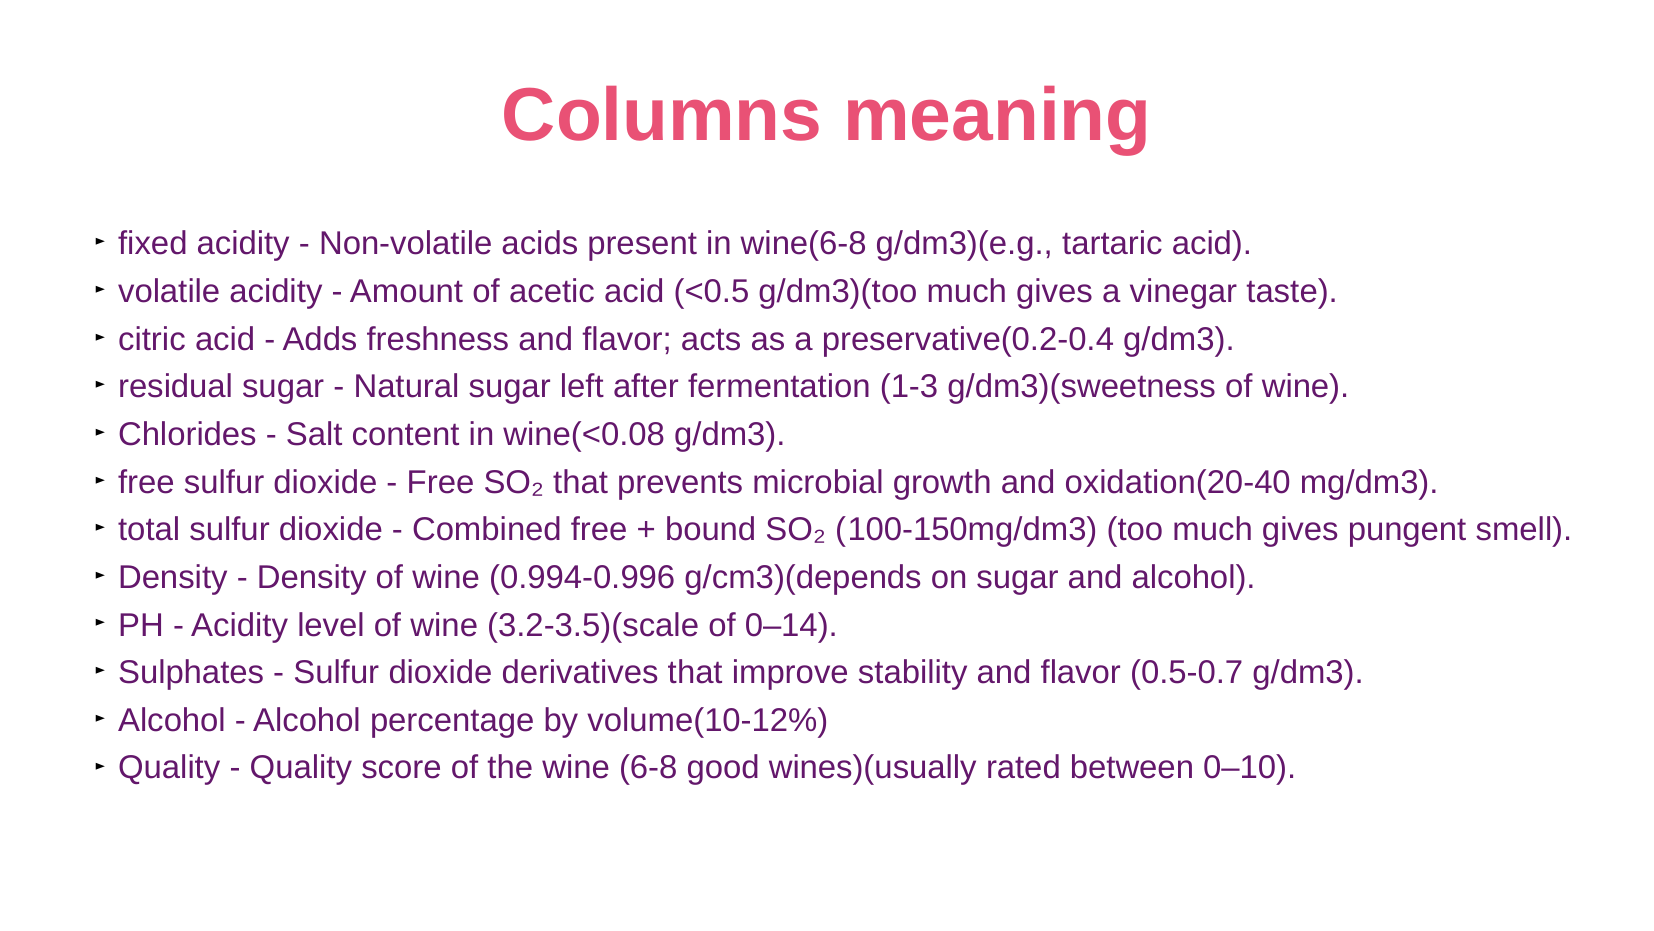

# Columns meaning
fixed acidity - Non-volatile acids present in wine(6-8 g/dm3)(e.g., tartaric acid).
volatile acidity - Amount of acetic acid (<0.5 g/dm3)(too much gives a vinegar taste).
citric acid - Adds freshness and flavor; acts as a preservative(0.2-0.4 g/dm3).
residual sugar - Natural sugar left after fermentation (1-3 g/dm3)(sweetness of wine).
Chlorides - Salt content in wine(<0.08 g/dm3).
free sulfur dioxide - Free SO₂ that prevents microbial growth and oxidation(20-40 mg/dm3).
total sulfur dioxide - Combined free + bound SO₂ (100-150mg/dm3) (too much gives pungent smell).
Density - Density of wine (0.994-0.996 g/cm3)(depends on sugar and alcohol).
PH - Acidity level of wine (3.2-3.5)(scale of 0–14).
Sulphates - Sulfur dioxide derivatives that improve stability and flavor (0.5-0.7 g/dm3).
Alcohol - Alcohol percentage by volume(10-12%)
Quality - Quality score of the wine (6-8 good wines)(usually rated between 0–10).